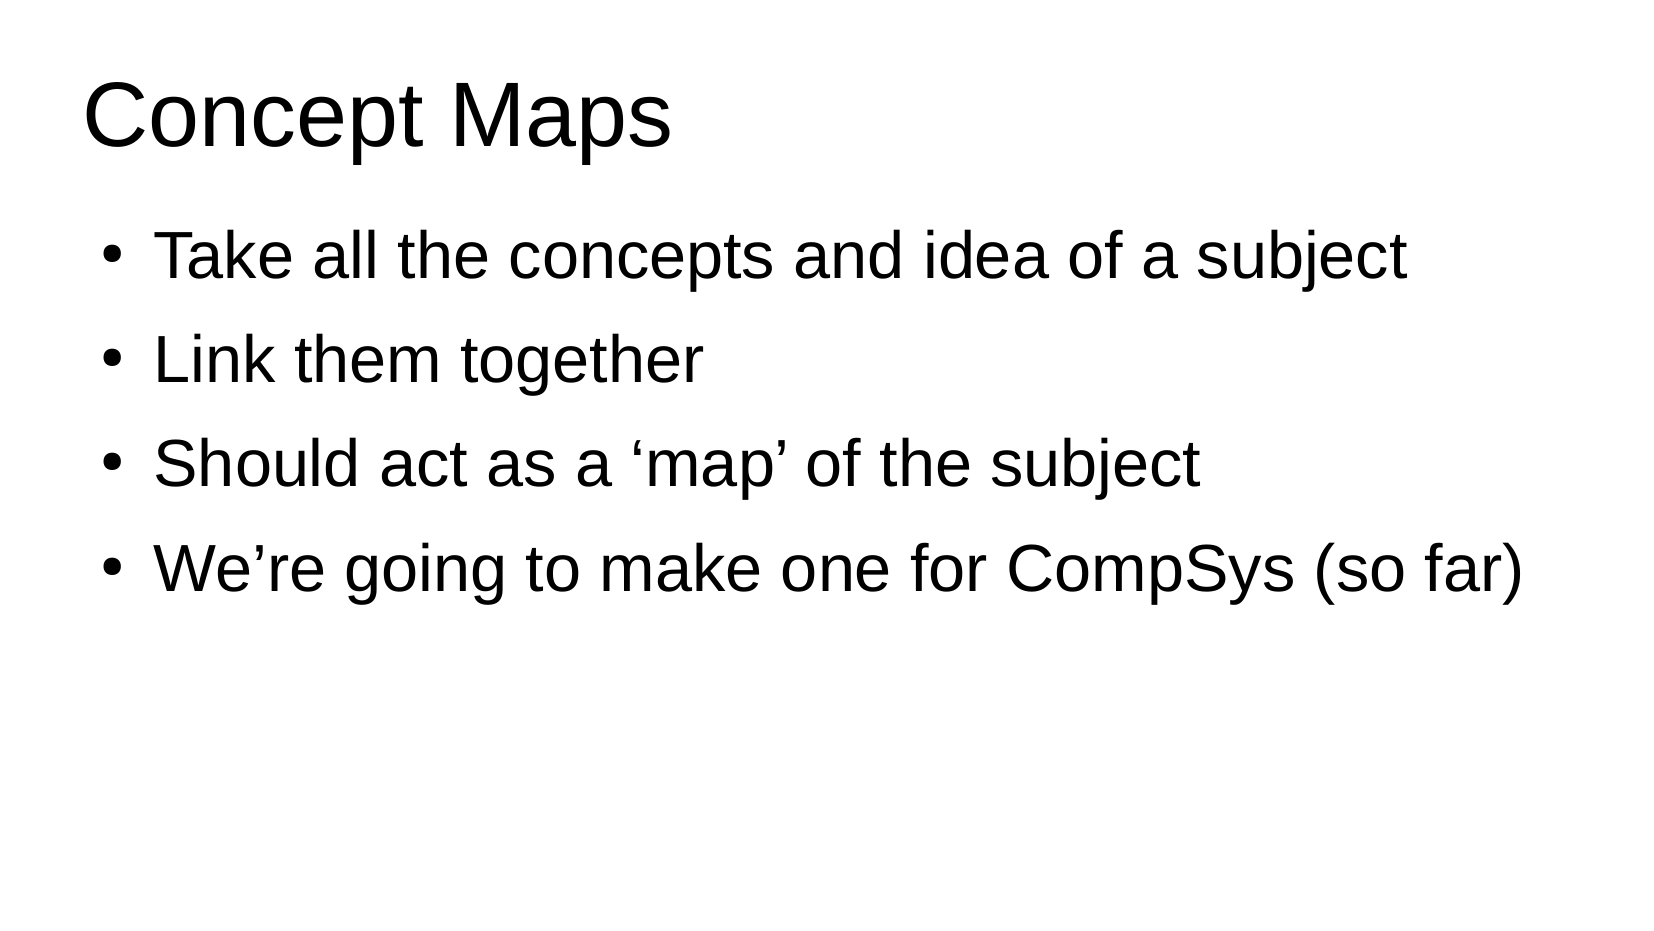

# Concept Maps
Take all the concepts and idea of a subject
Link them together
Should act as a ‘map’ of the subject
We’re going to make one for CompSys (so far)